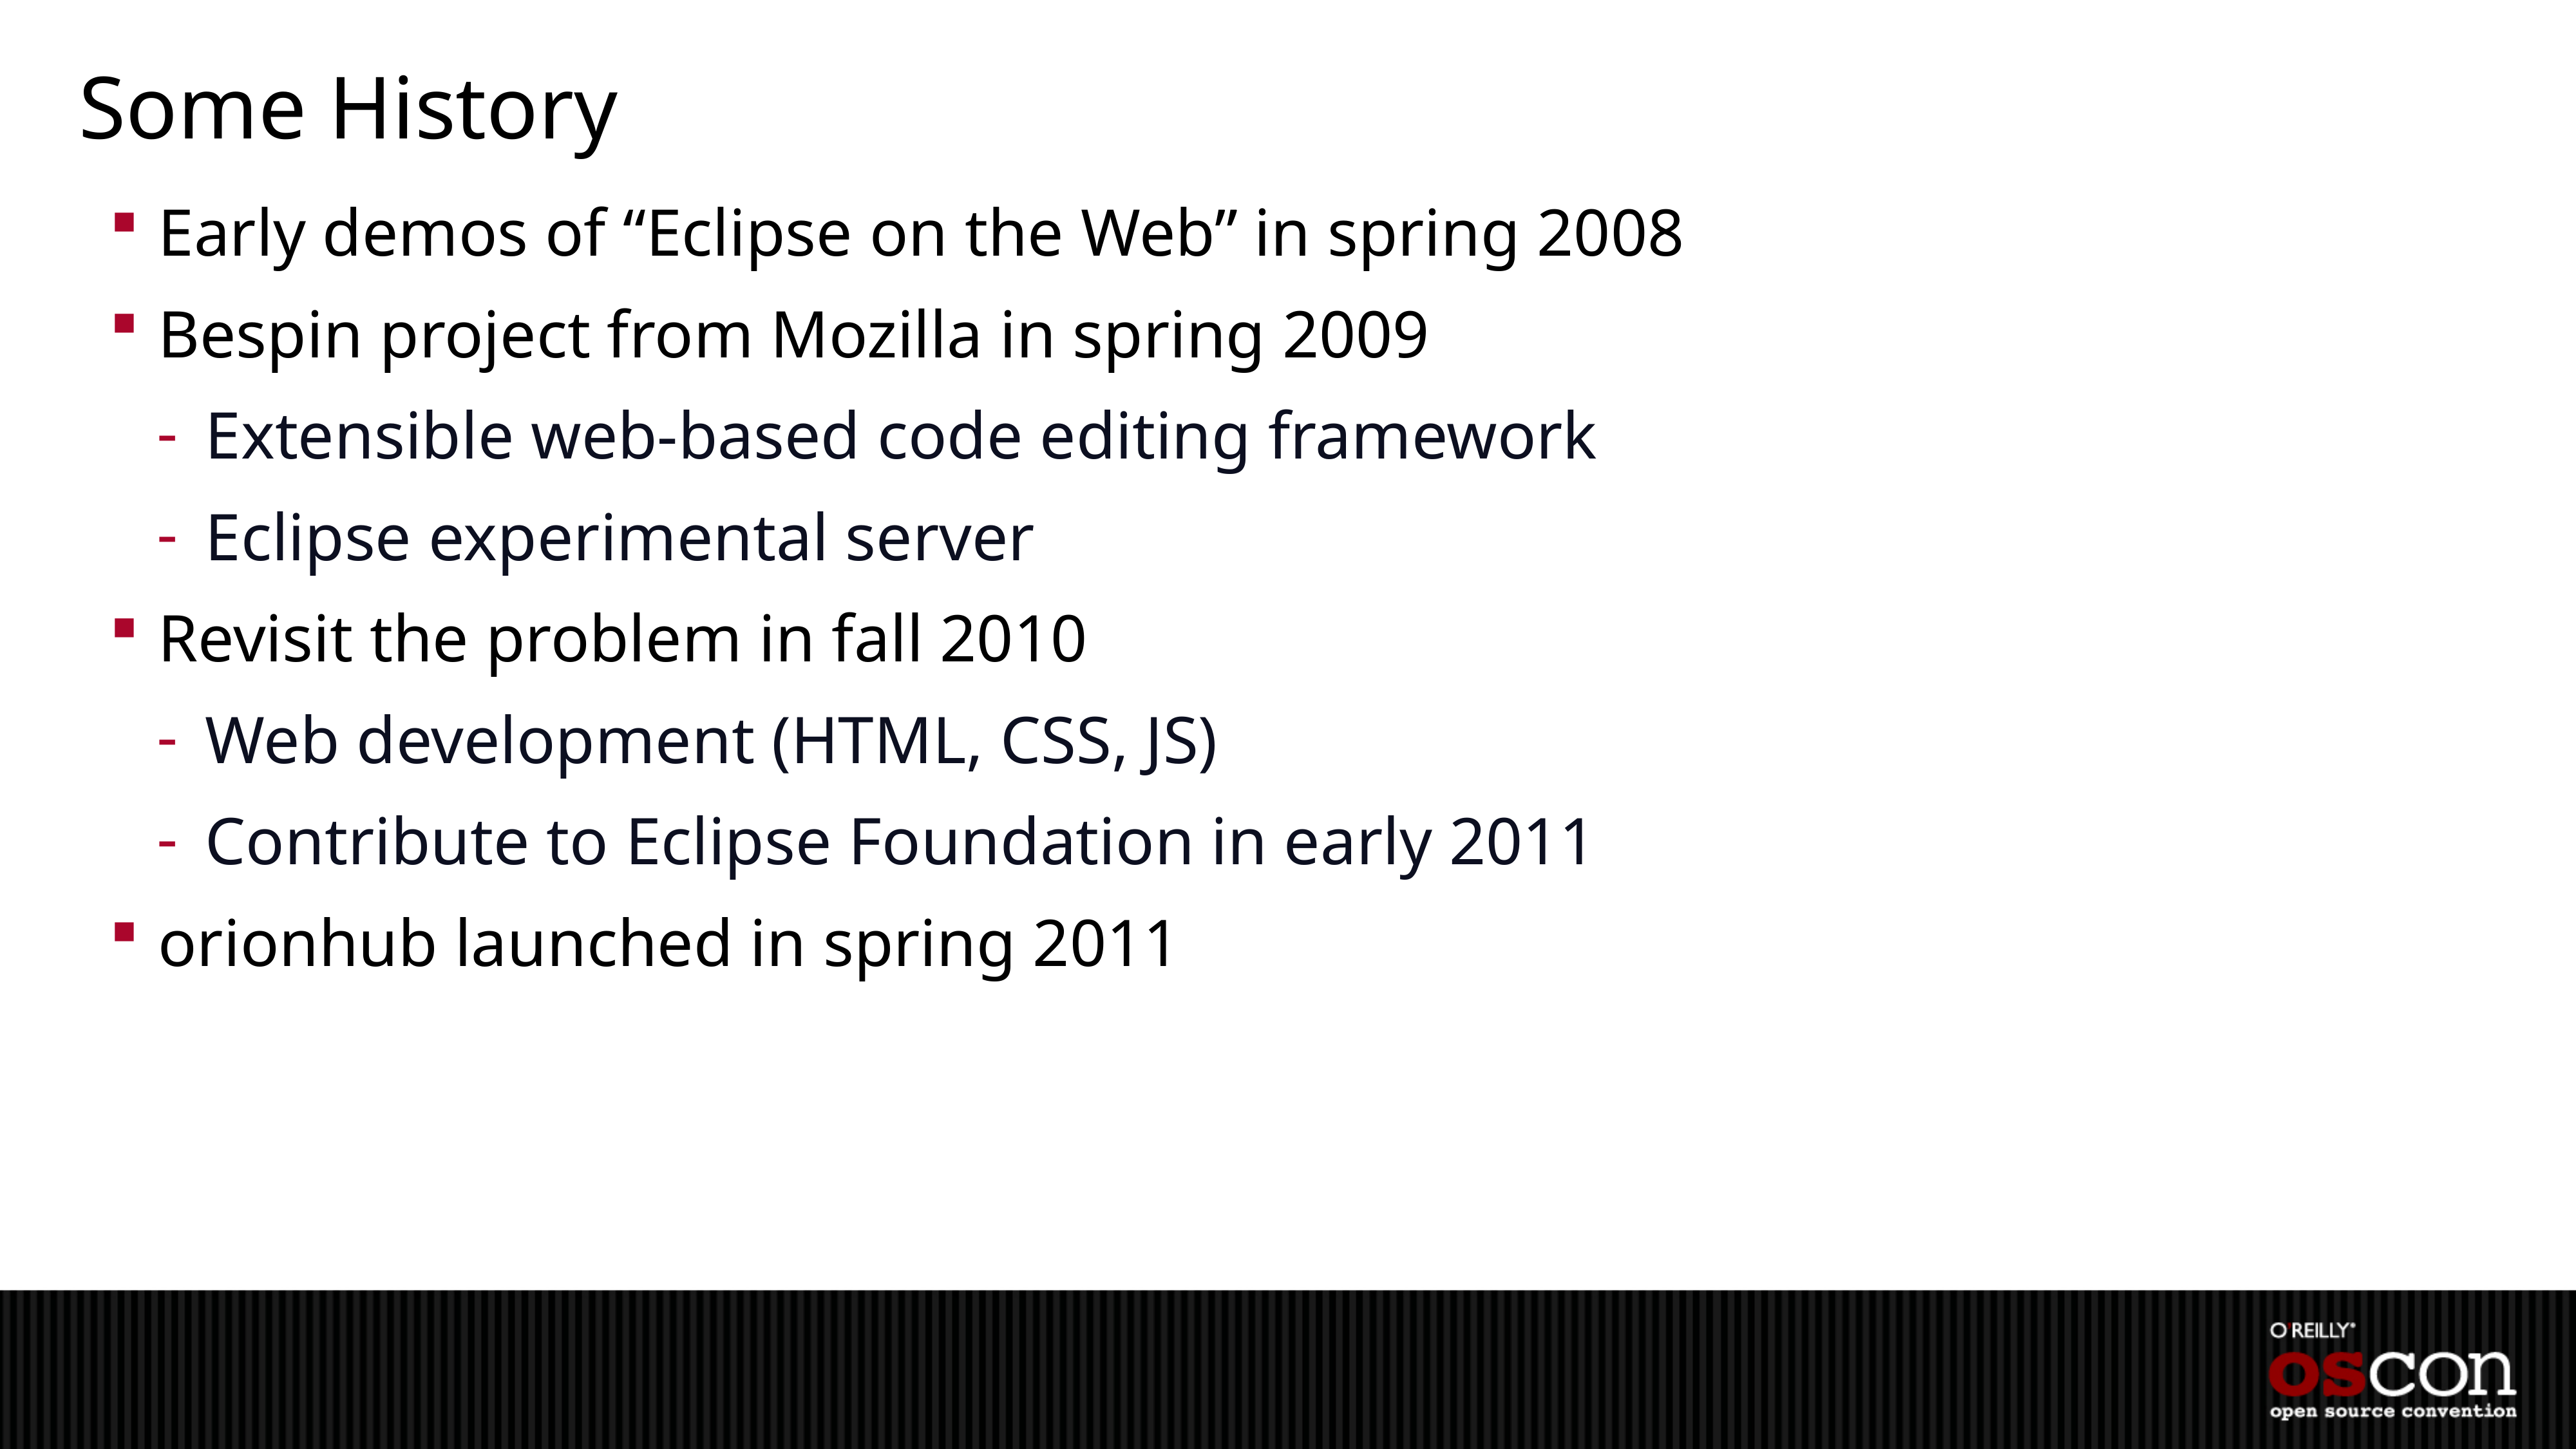

# Some History
Early demos of “Eclipse on the Web” in spring 2008
Bespin project from Mozilla in spring 2009
Extensible web-based code editing framework
Eclipse experimental server
Revisit the problem in fall 2010
Web development (HTML, CSS, JS)
Contribute to Eclipse Foundation in early 2011
orionhub launched in spring 2011